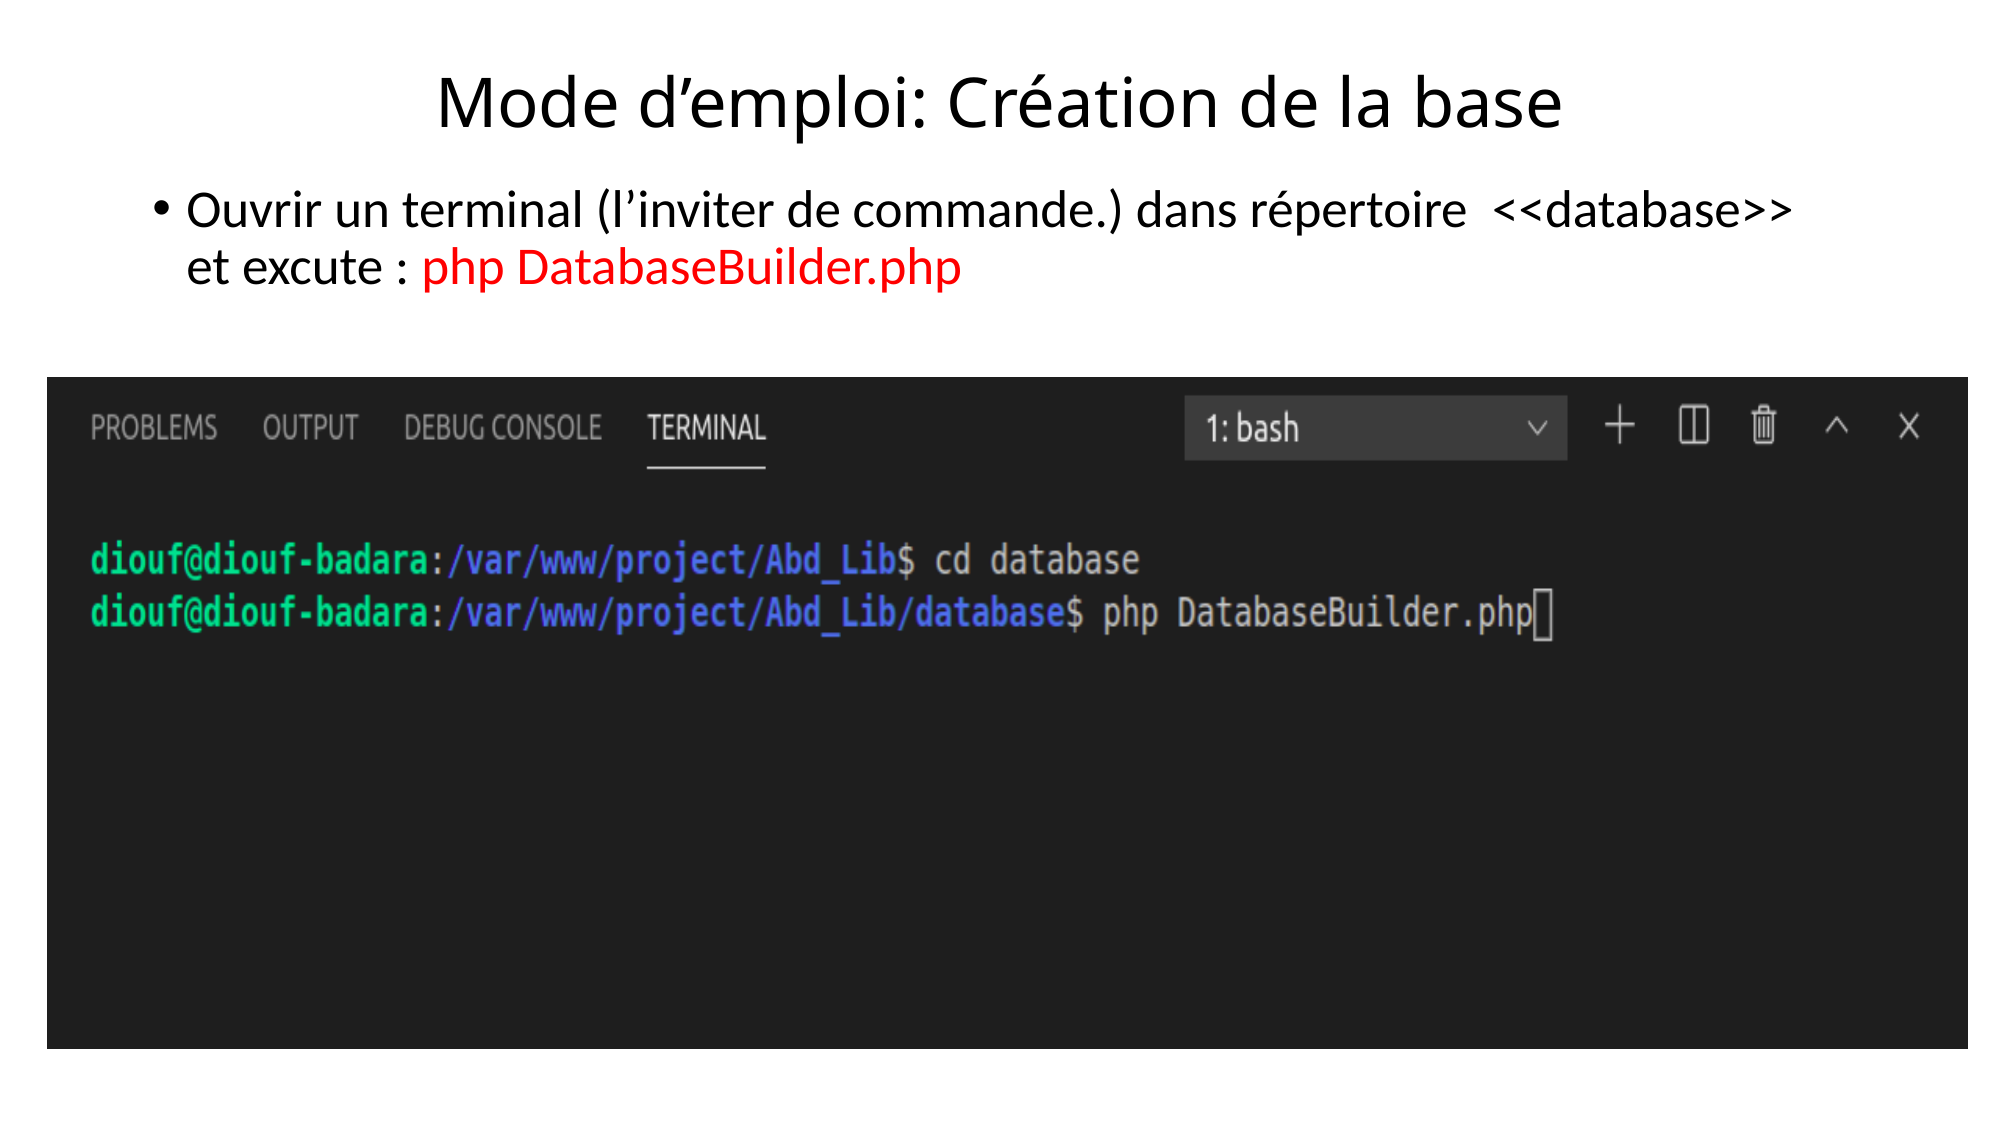

# Mode d’emploi: Création de la base
Ouvrir un terminal (l’inviter de commande.) dans répertoire  <<database>> et excute : php DatabaseBuilder.php